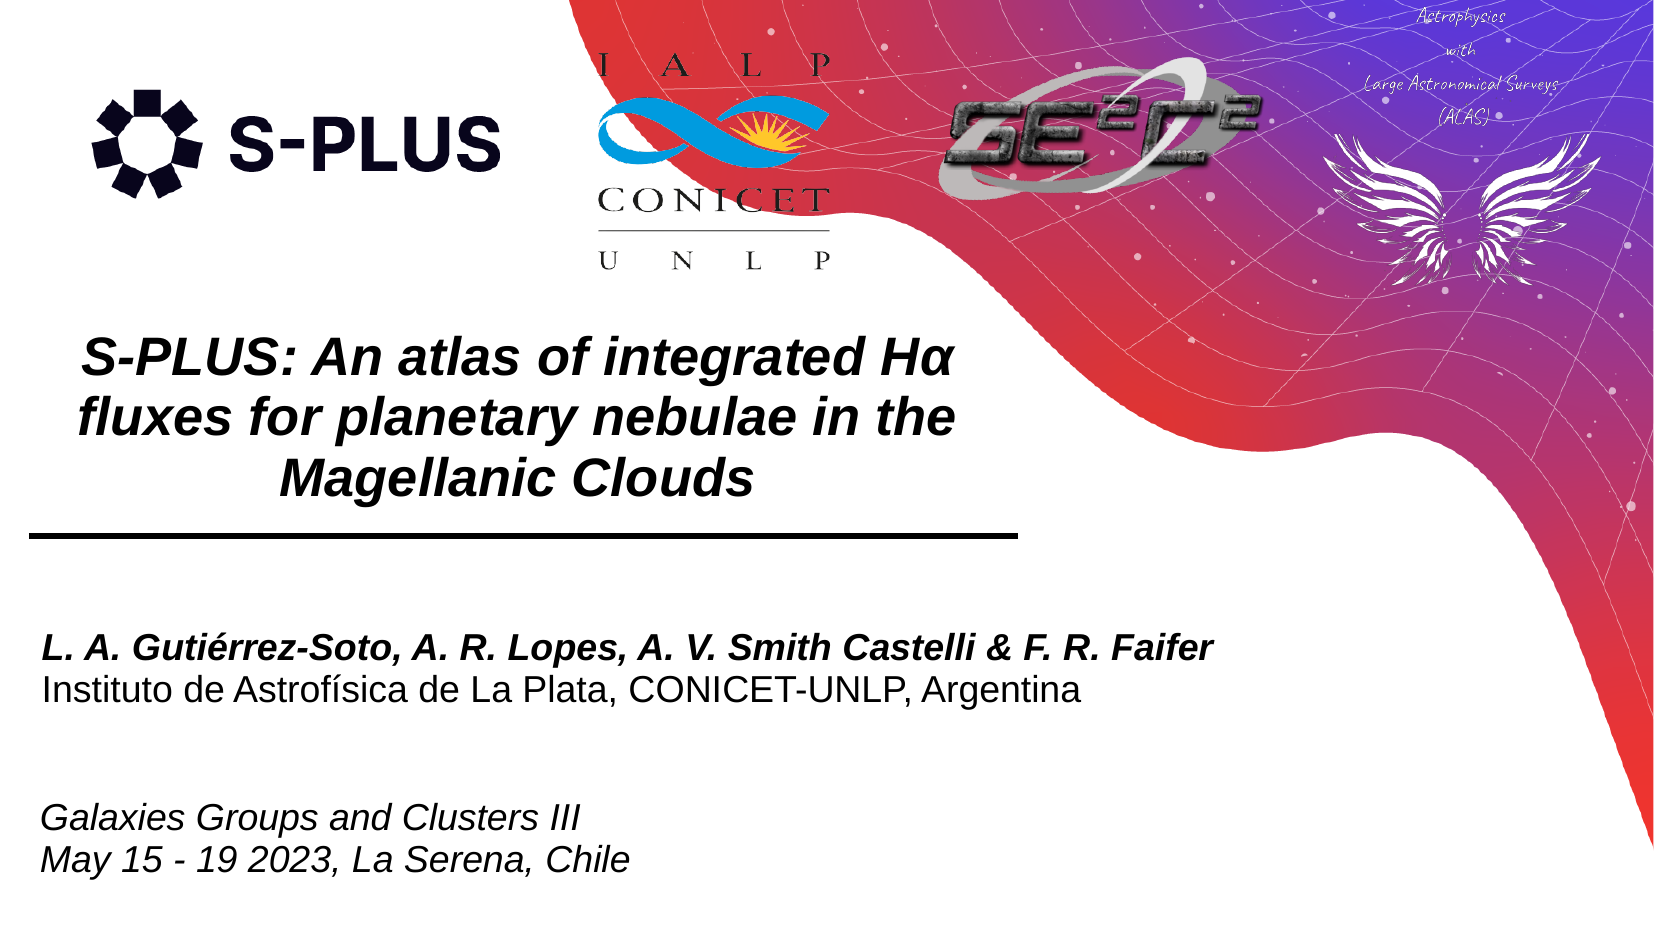

S-PLUS: An atlas of integrated Hα fluxes for planetary nebulae in the Magellanic Clouds
L. A. Gutiérrez-Soto, A. R. Lopes, A. V. Smith Castelli & F. R. Faifer
Instituto de Astrofísica de La Plata, CONICET-UNLP, Argentina
Galaxies Groups and Clusters III
May 15 - 19 2023, La Serena, Chile